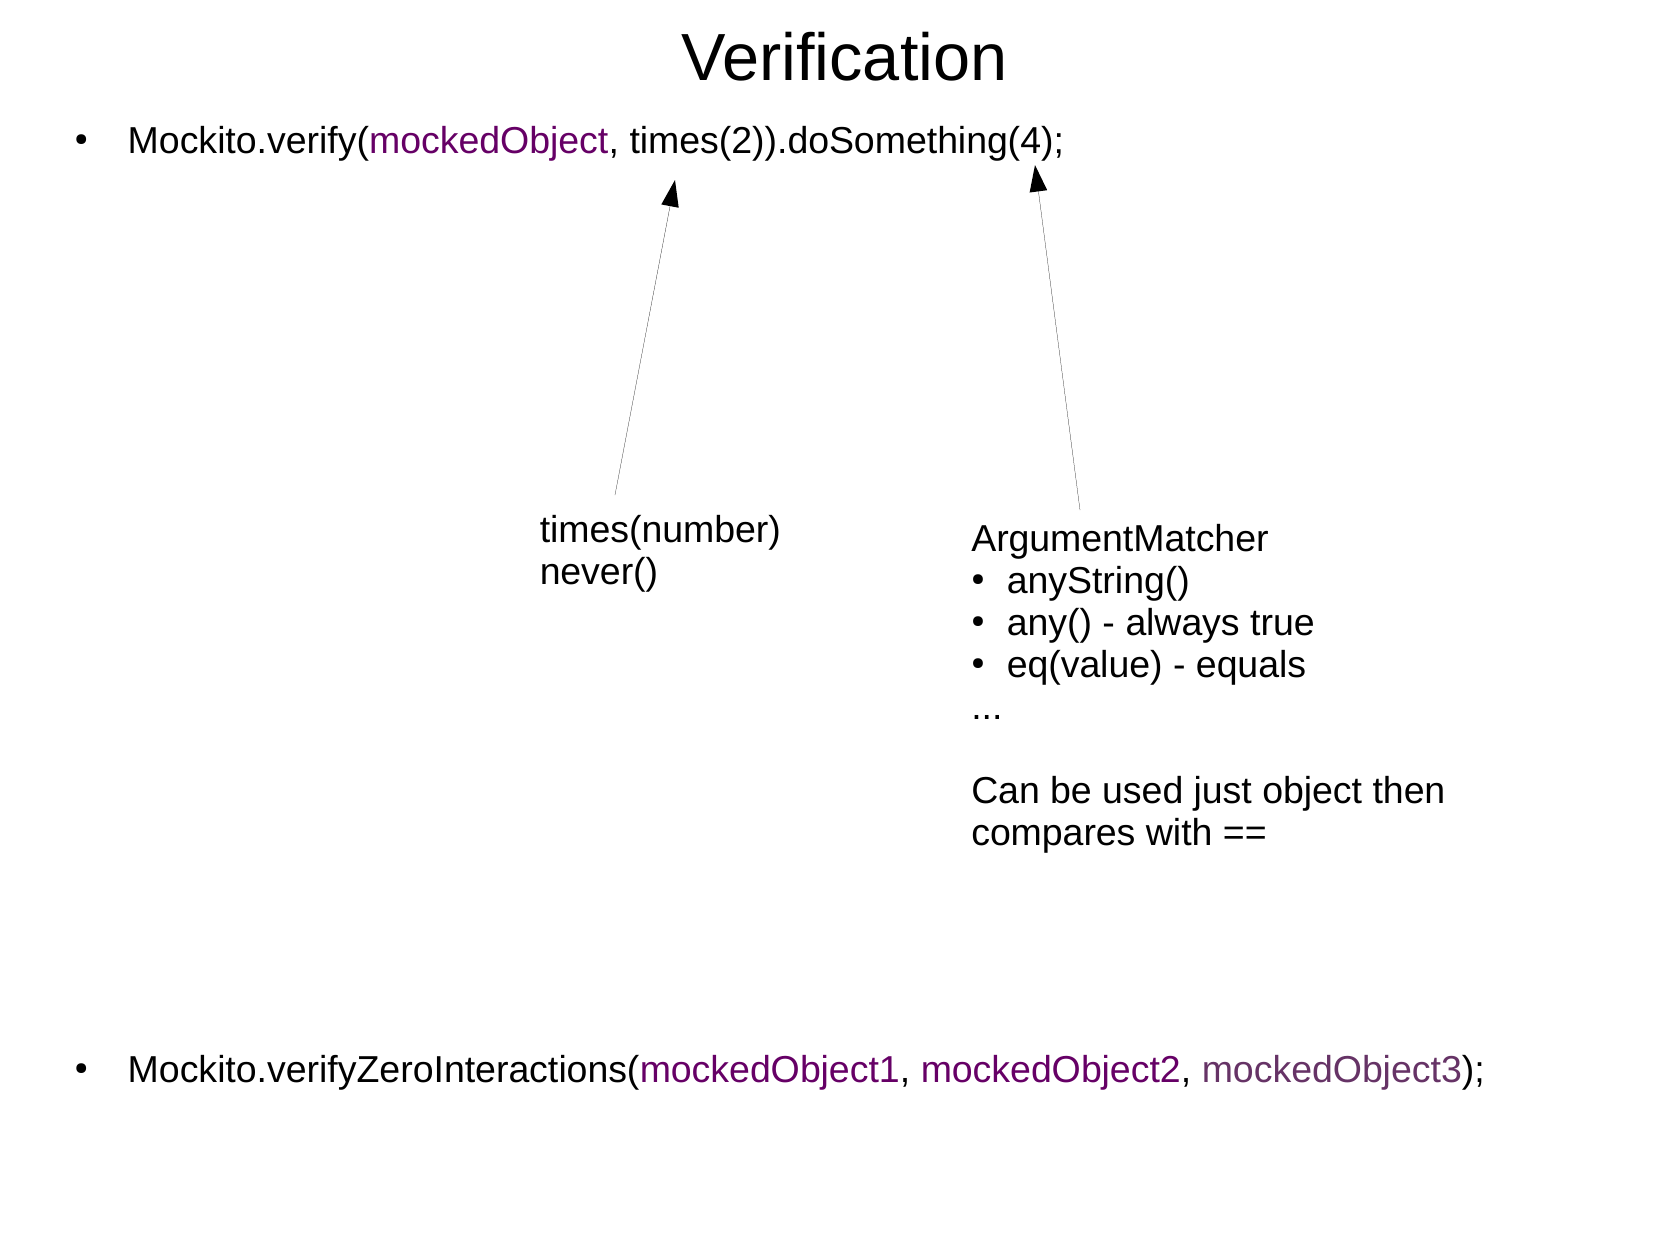

# Verification
Mockito.verify(mockedObject, times(2)).doSomething(4);
Mockito.verifyZeroInteractions(mockedObject1, mockedObject2, mockedObject3);
times(number)
never()
ArgumentMatcher
anyString()
any() - always true
eq(value) - equals
...
Can be used just object then
compares with ==